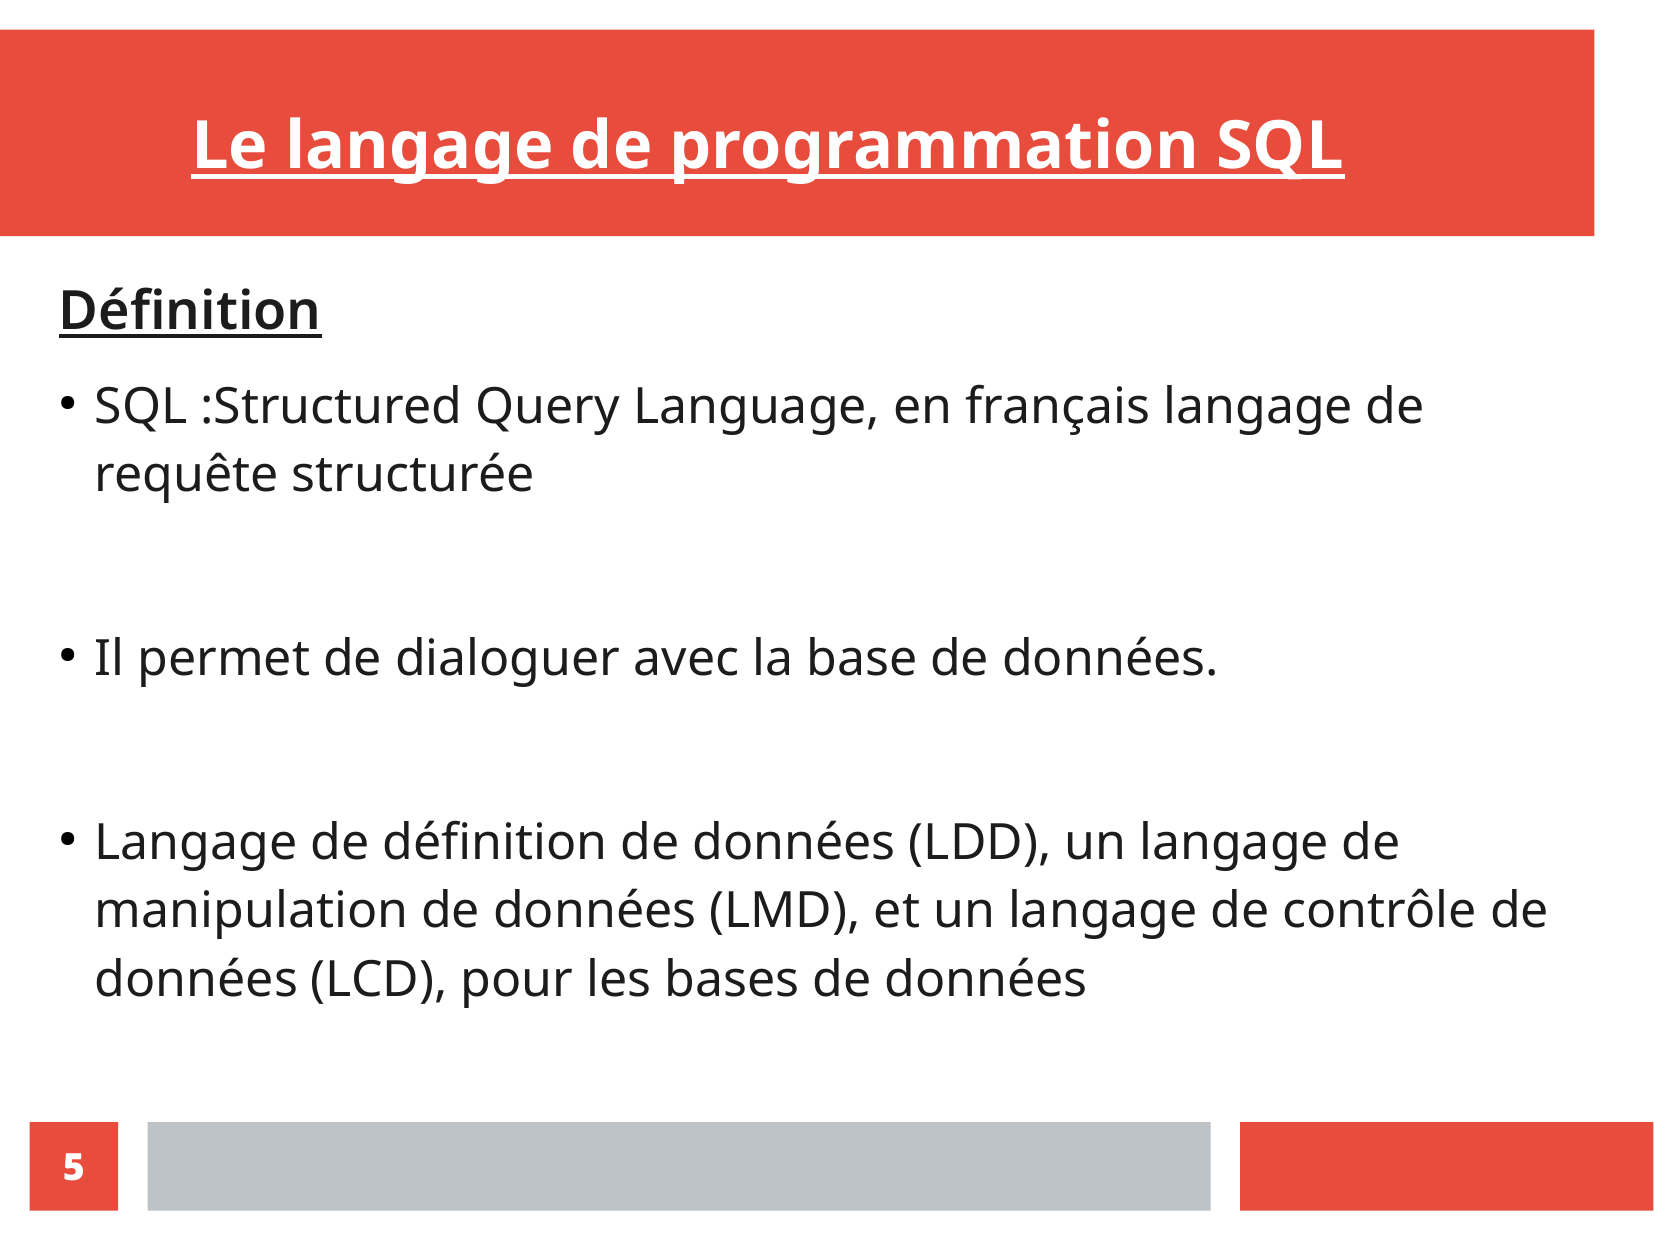

# Le langage de programmation SQL
Définition
SQL :Structured Query Language, en français langage de requête structurée
Il permet de dialoguer avec la base de données.
Langage de définition de données (LDD), un langage de manipulation de données (LMD), et un langage de contrôle de données (LCD), pour les bases de données
5